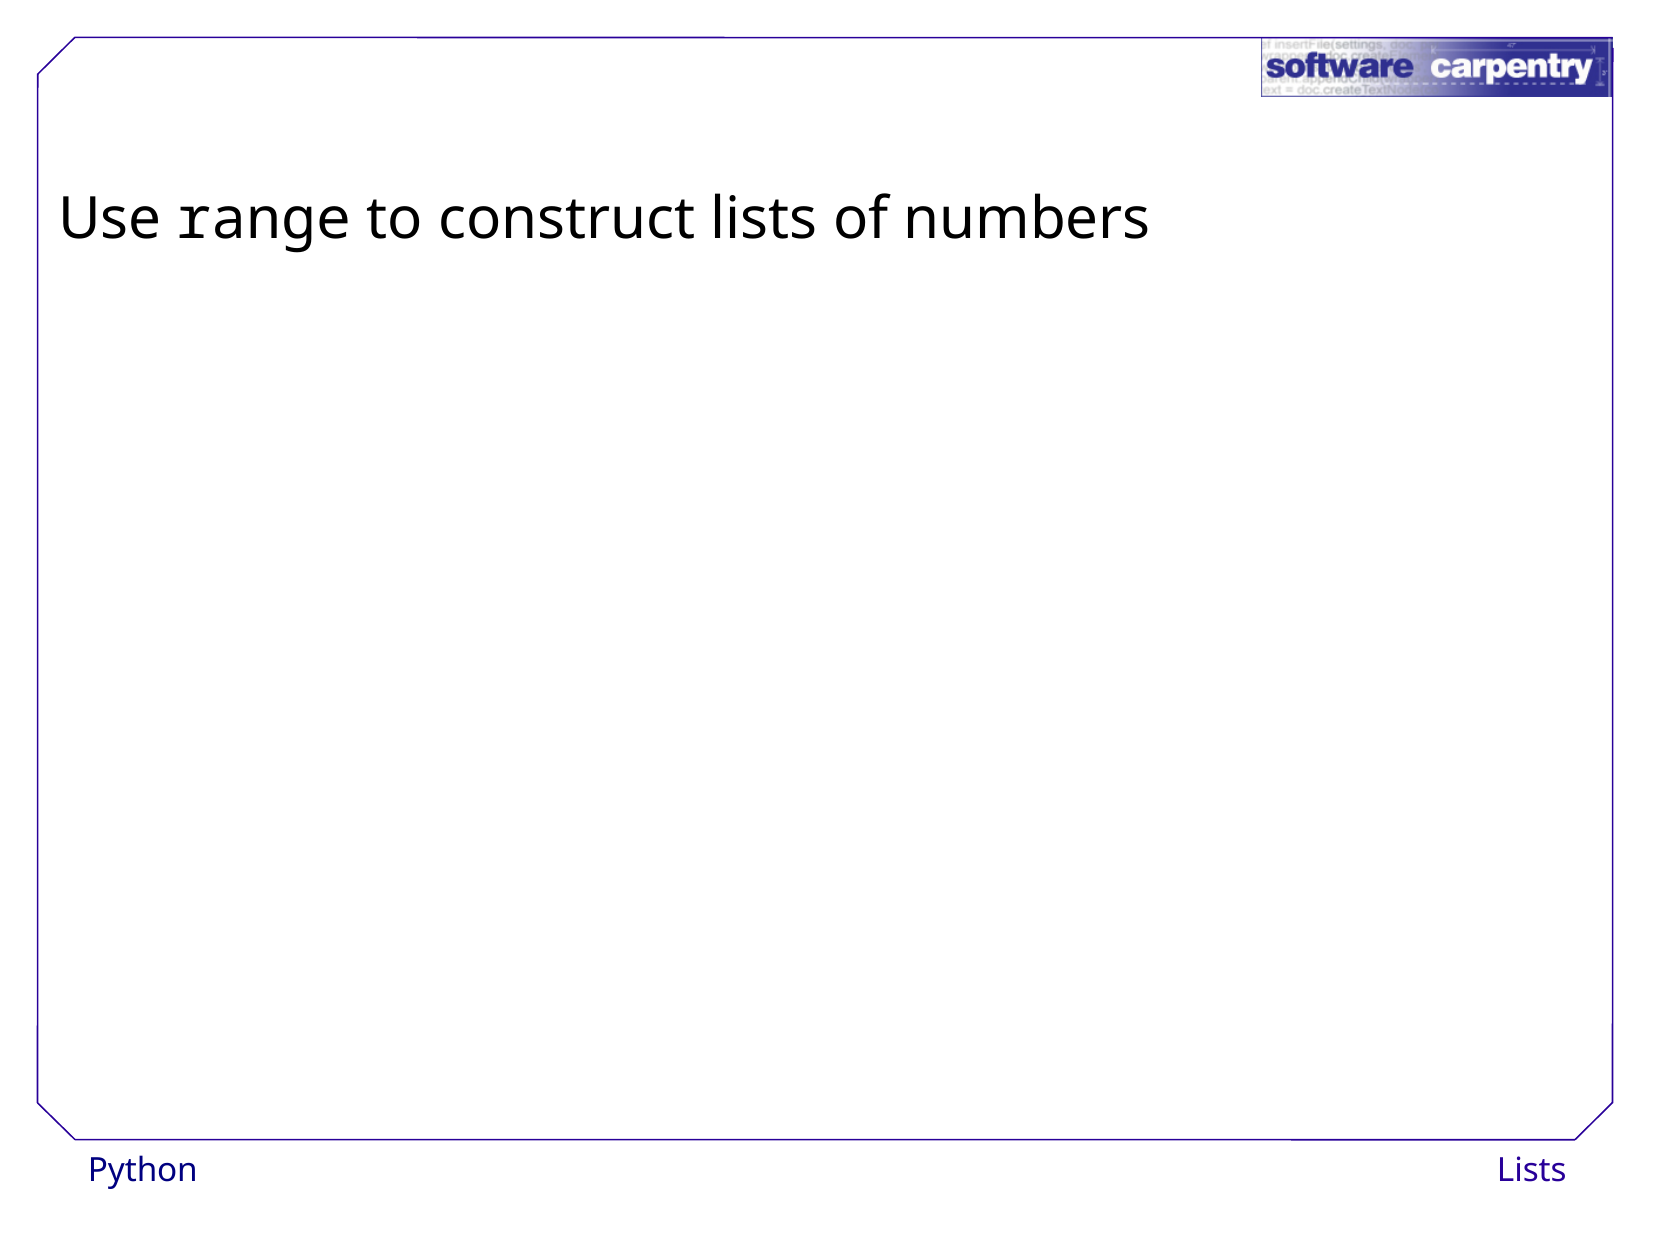

Use range to construct lists of numbers